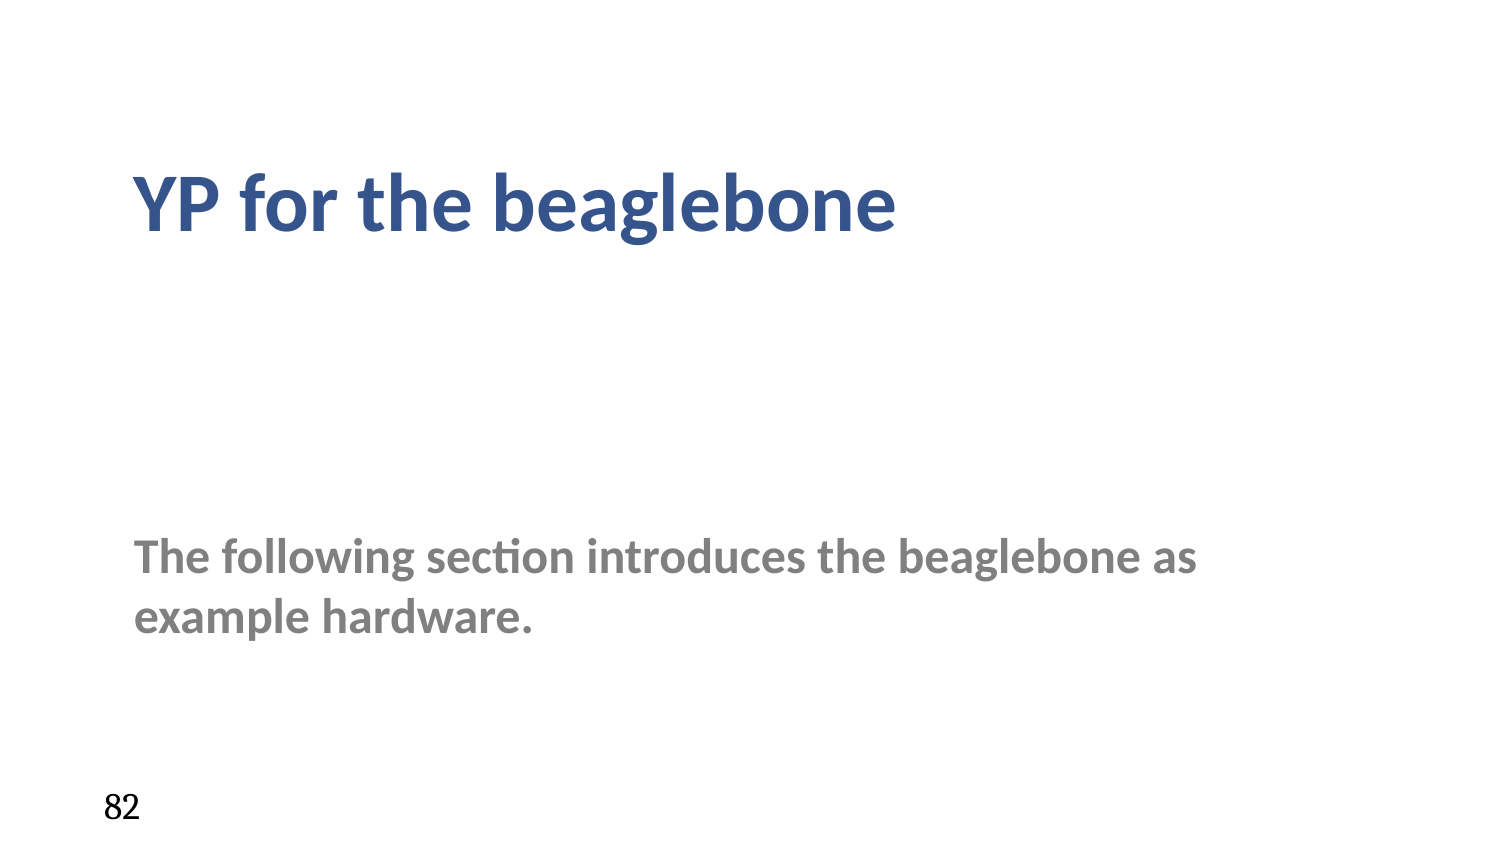

YP for the beaglebone
The following section introduces the beaglebone as example hardware.